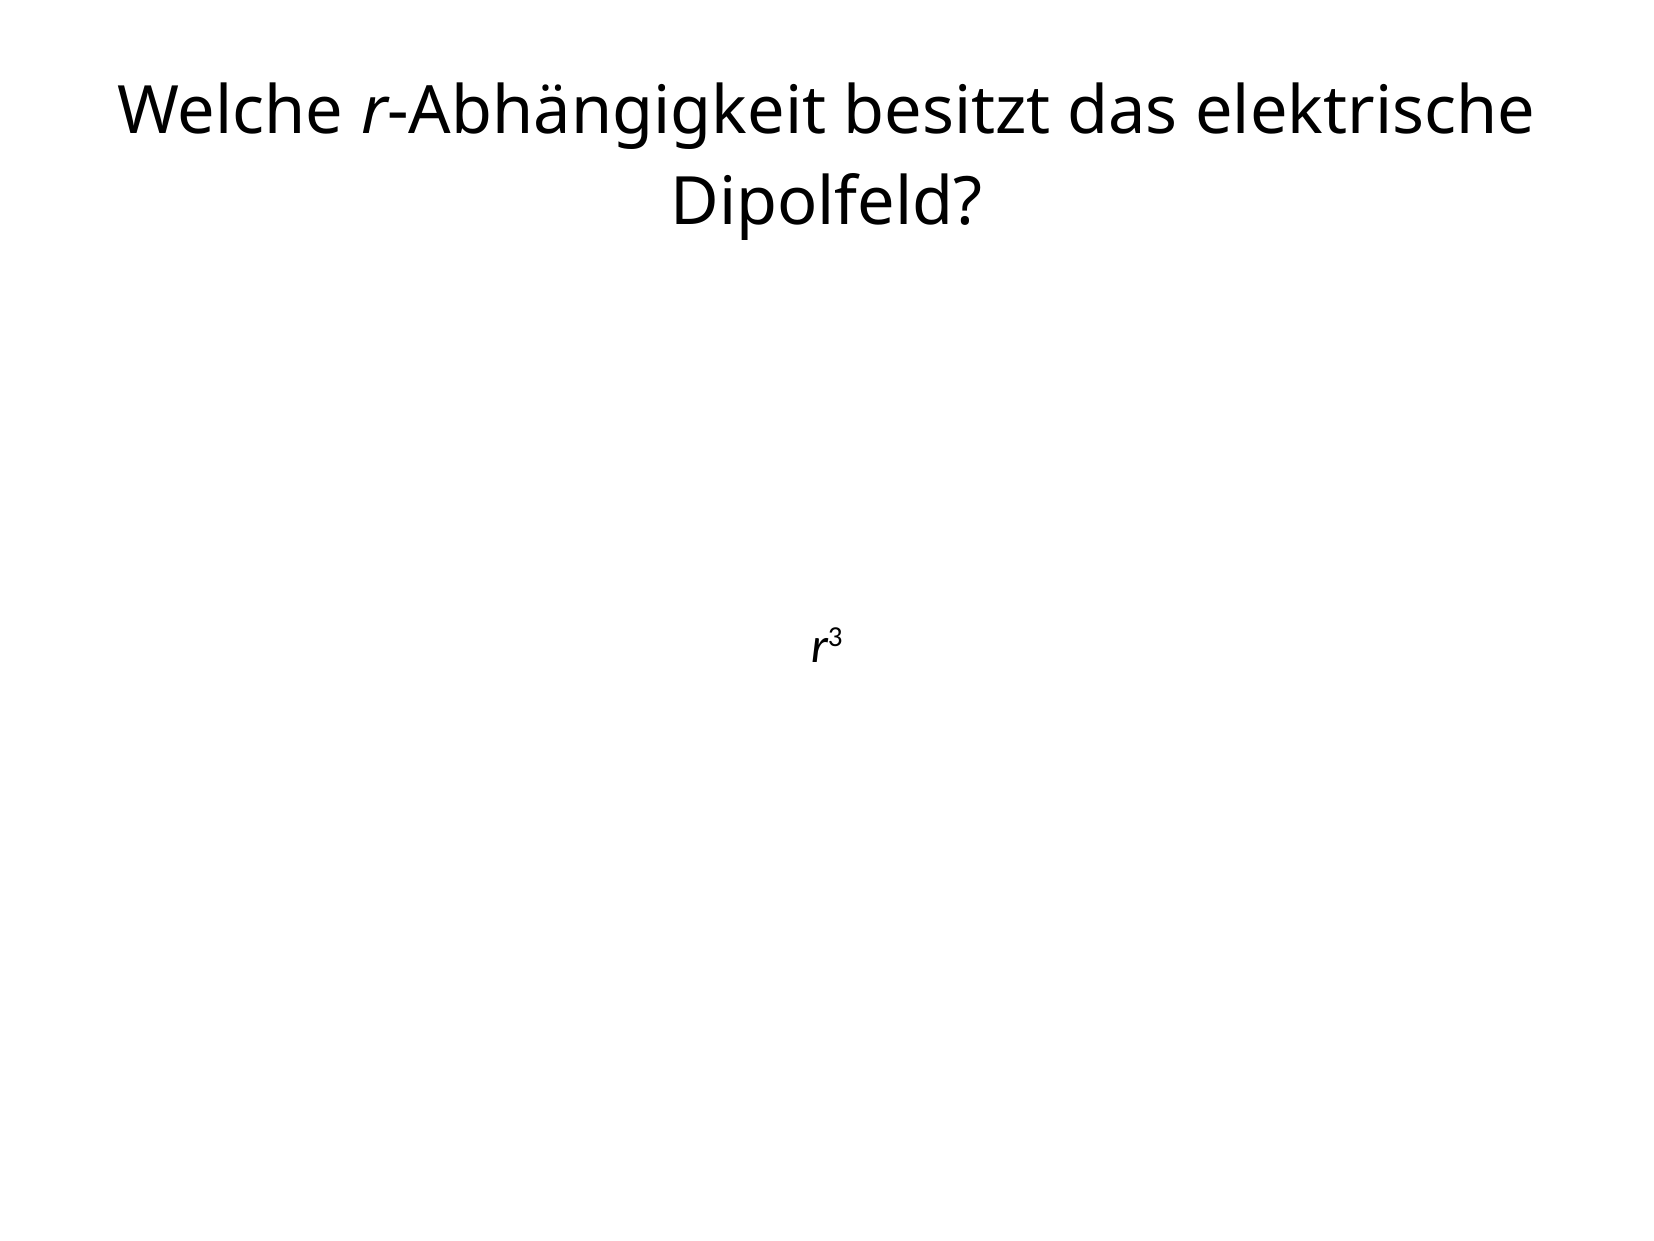

# Welche r-Abhängigkeit besitzt das elektrische Dipolfeld?
r3